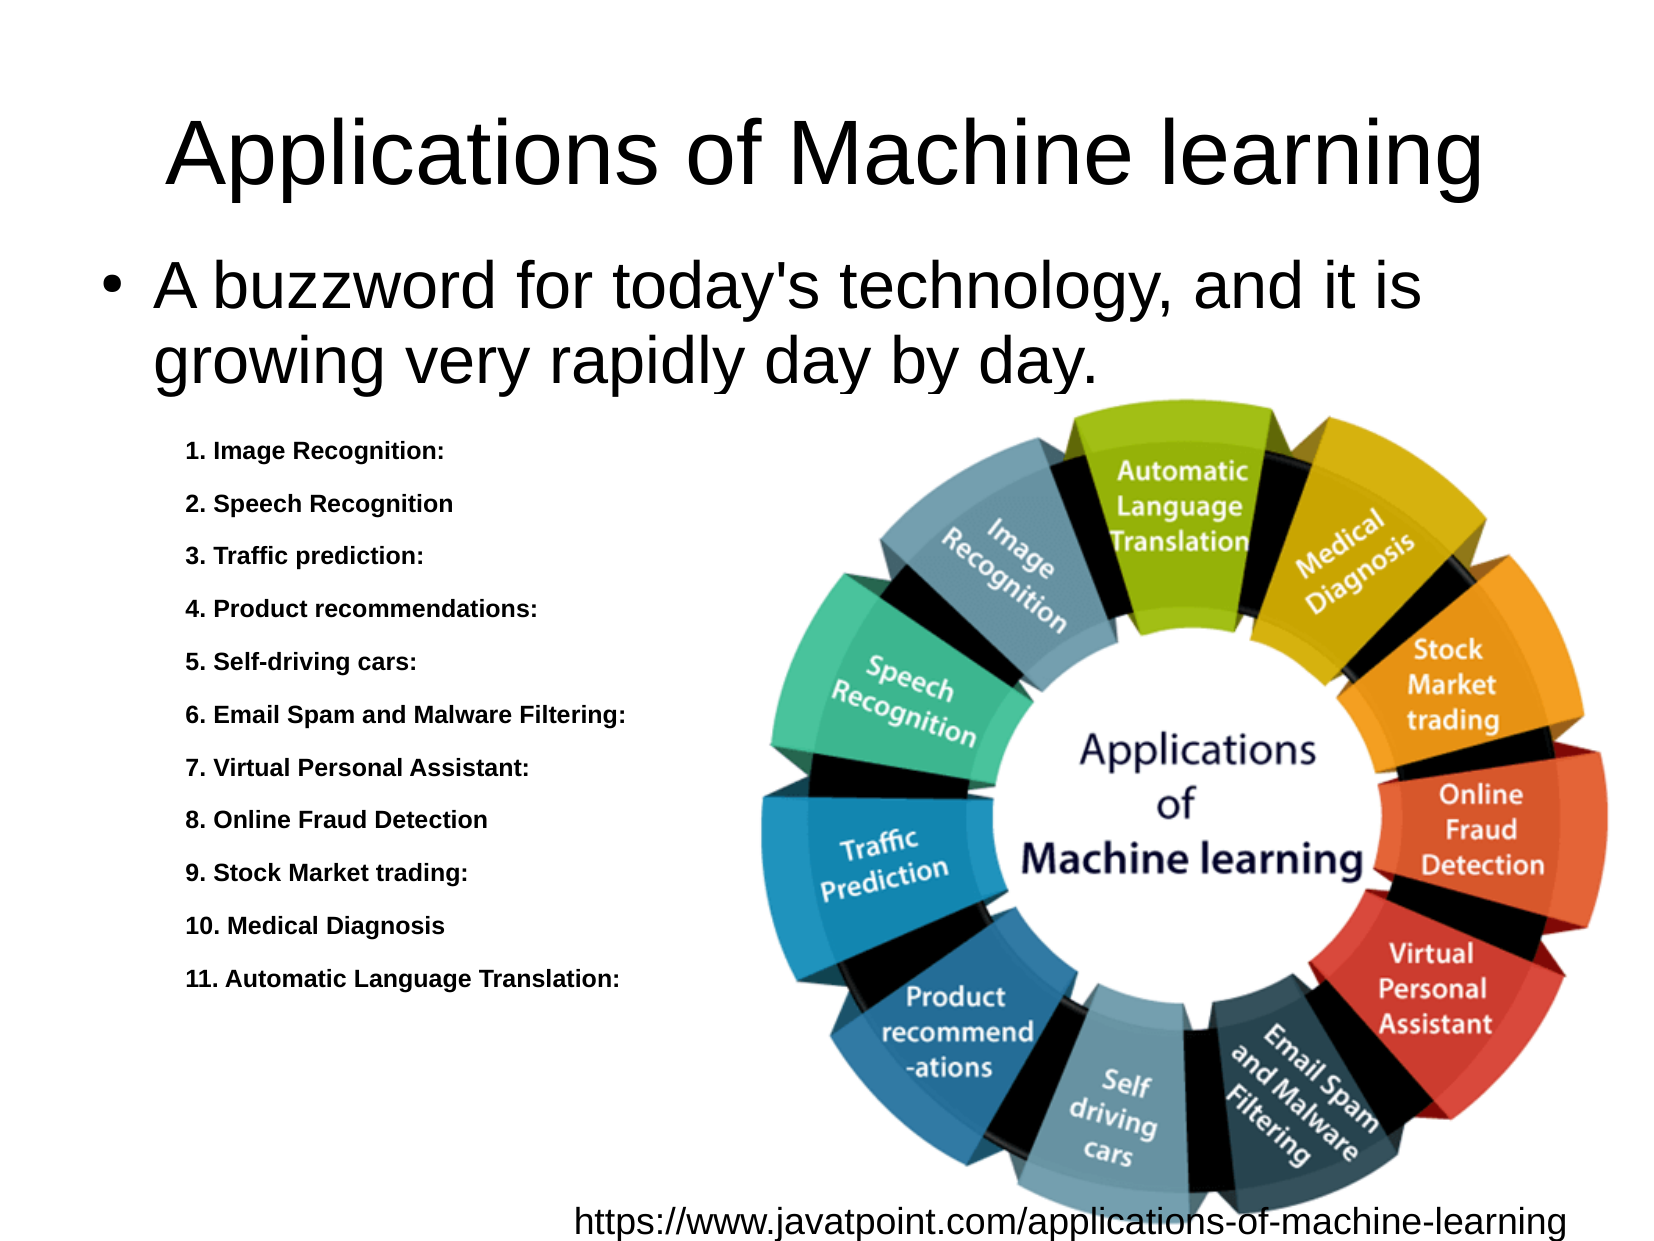

# Applications of Machine learning
A buzzword for today's technology, and it is growing very rapidly day by day.
1. Image Recognition:
2. Speech Recognition
3. Traffic prediction:
4. Product recommendations:
5. Self-driving cars:
6. Email Spam and Malware Filtering:
7. Virtual Personal Assistant:
8. Online Fraud Detection
9. Stock Market trading:
10. Medical Diagnosis
11. Automatic Language Translation:
https://www.javatpoint.com/applications-of-machine-learning